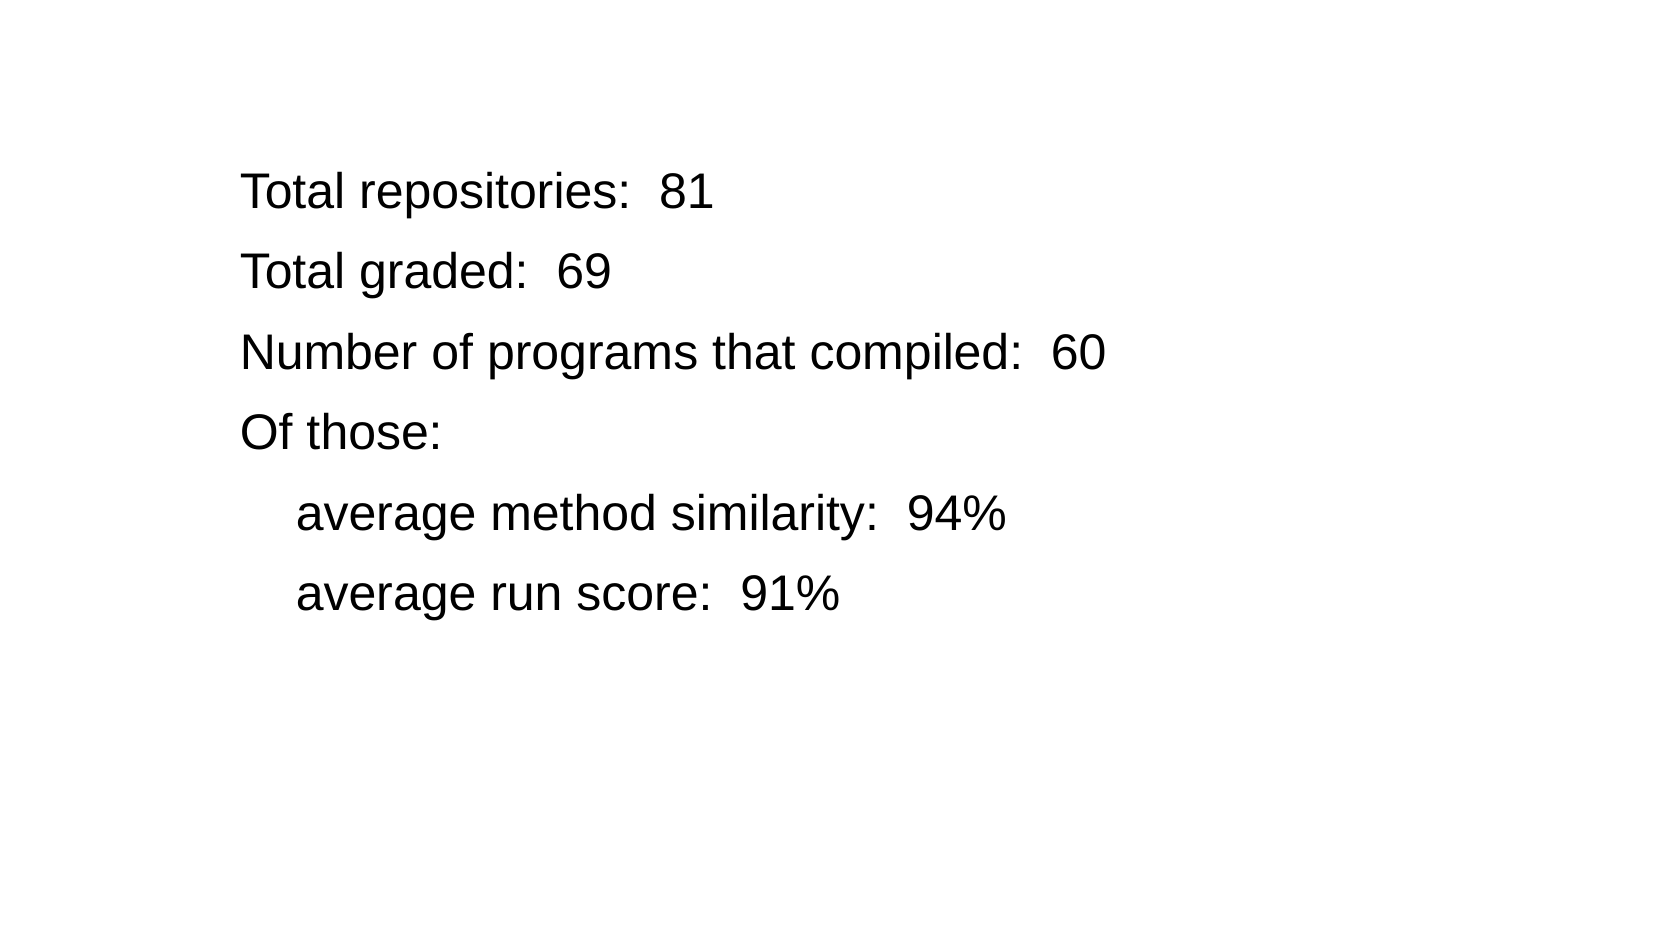

Total repositories:  81
Total graded:  69
Number of programs that compiled:  60
Of those:
    average method similarity:  94%
    average run score:  91%